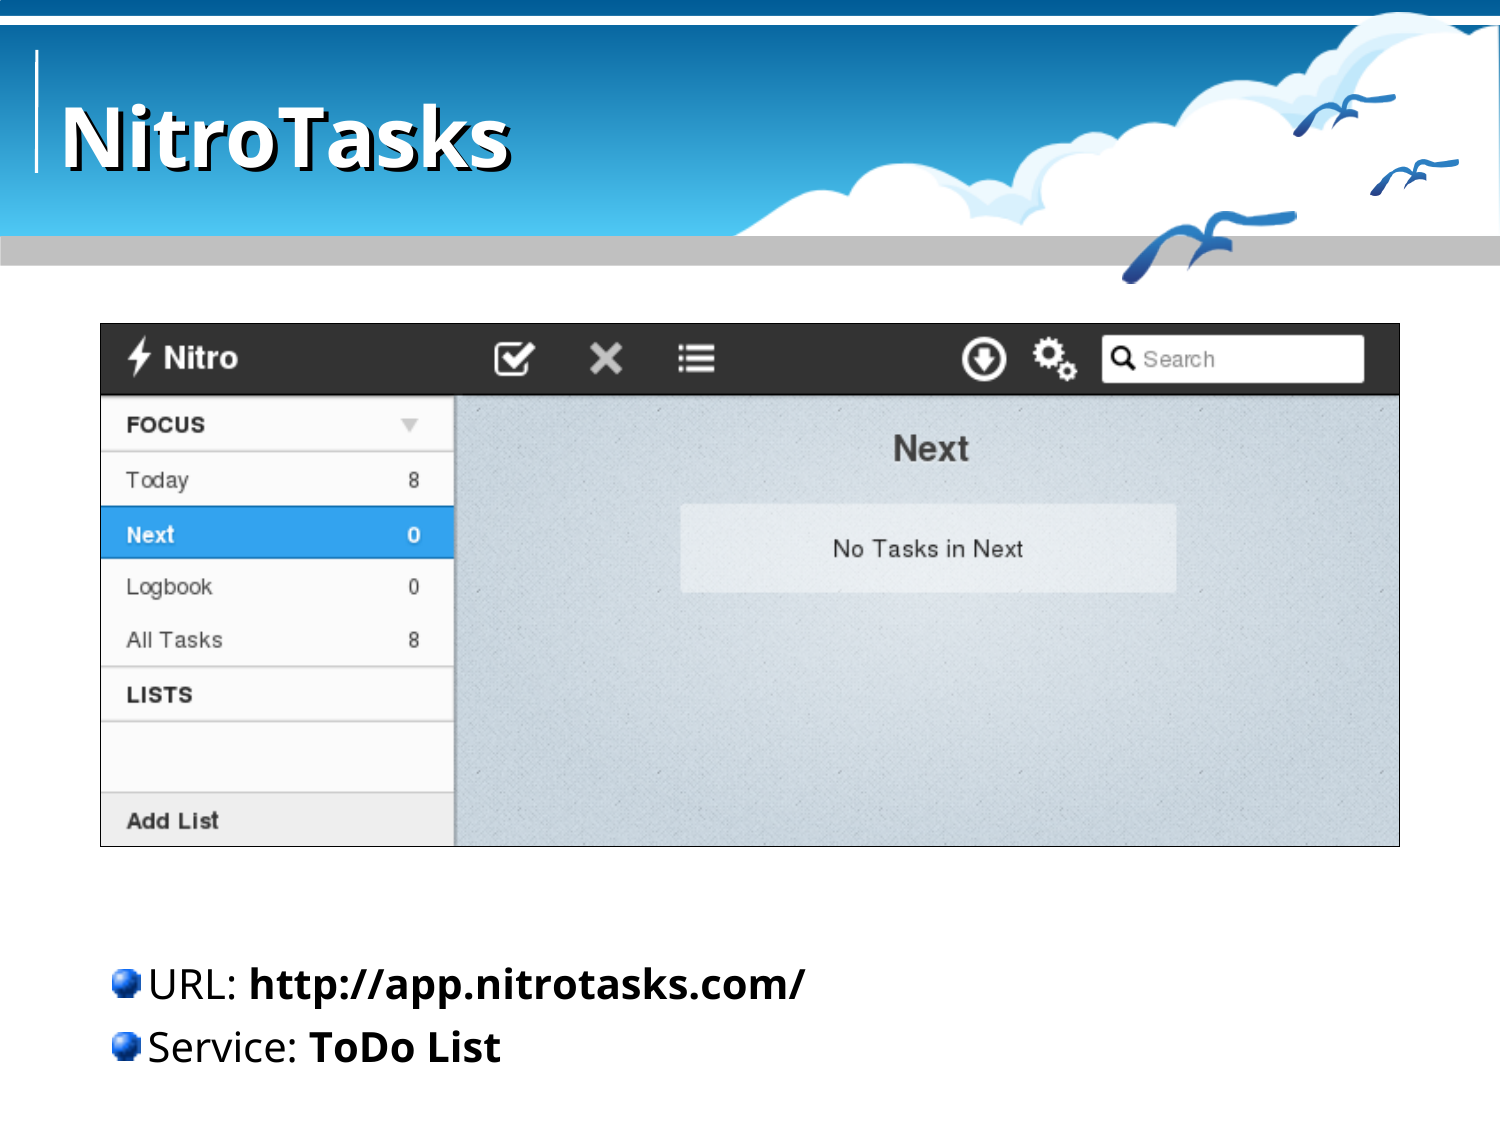

# NitroTasks
URL: http://app.nitrotasks.com/
Service: ToDo List